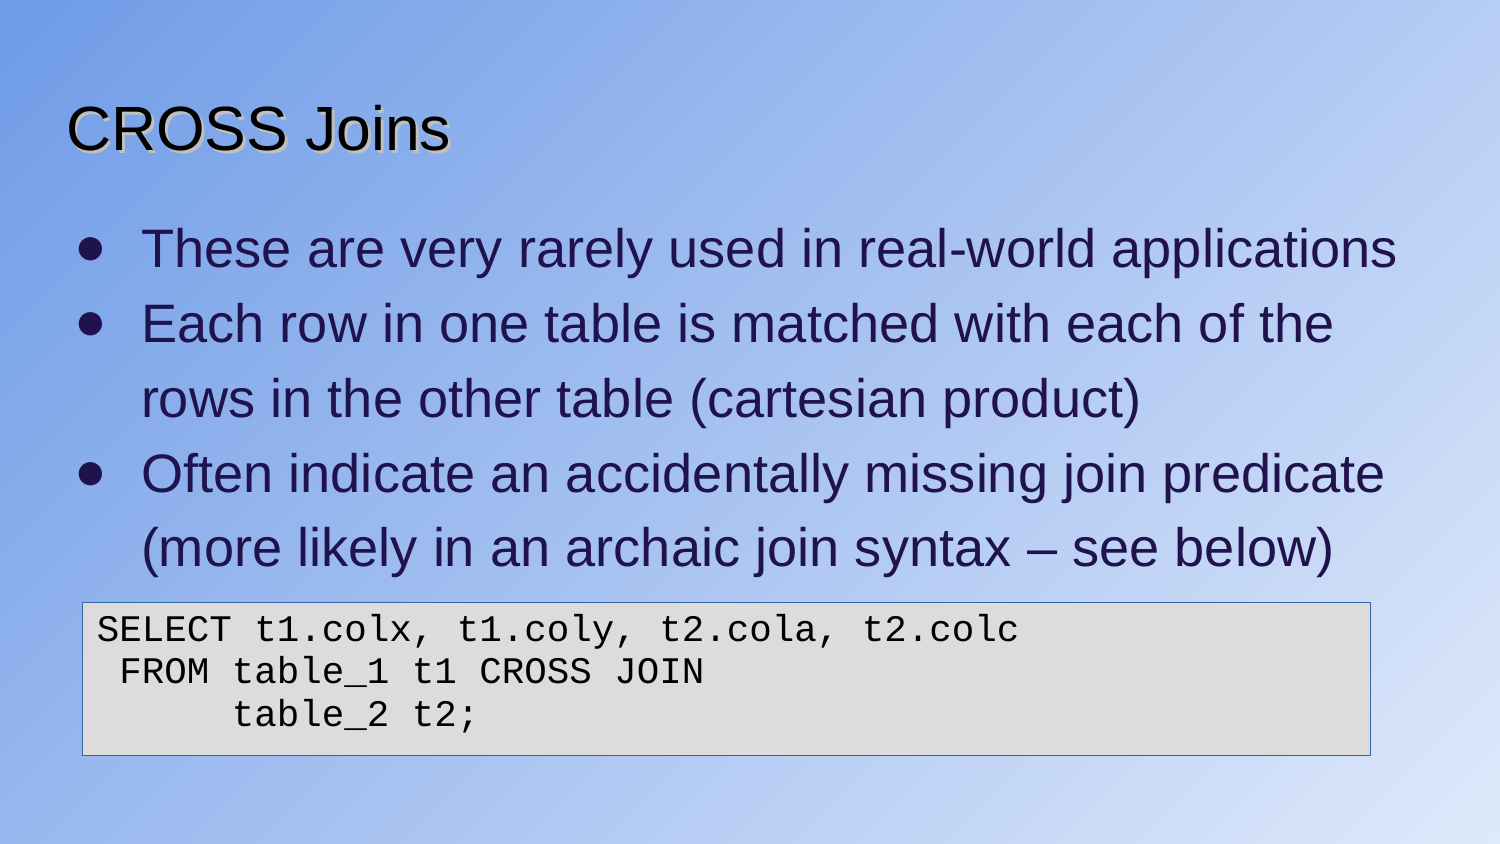

# CROSS Joins
These are very rarely used in real-world applications
Each row in one table is matched with each of the rows in the other table (cartesian product)
Often indicate an accidentally missing join predicate
(more likely in an archaic join syntax – see below)
SELECT t1.colx, t1.coly, t2.cola, t2.colc
 FROM table_1 t1 CROSS JOIN
 table_2 t2;